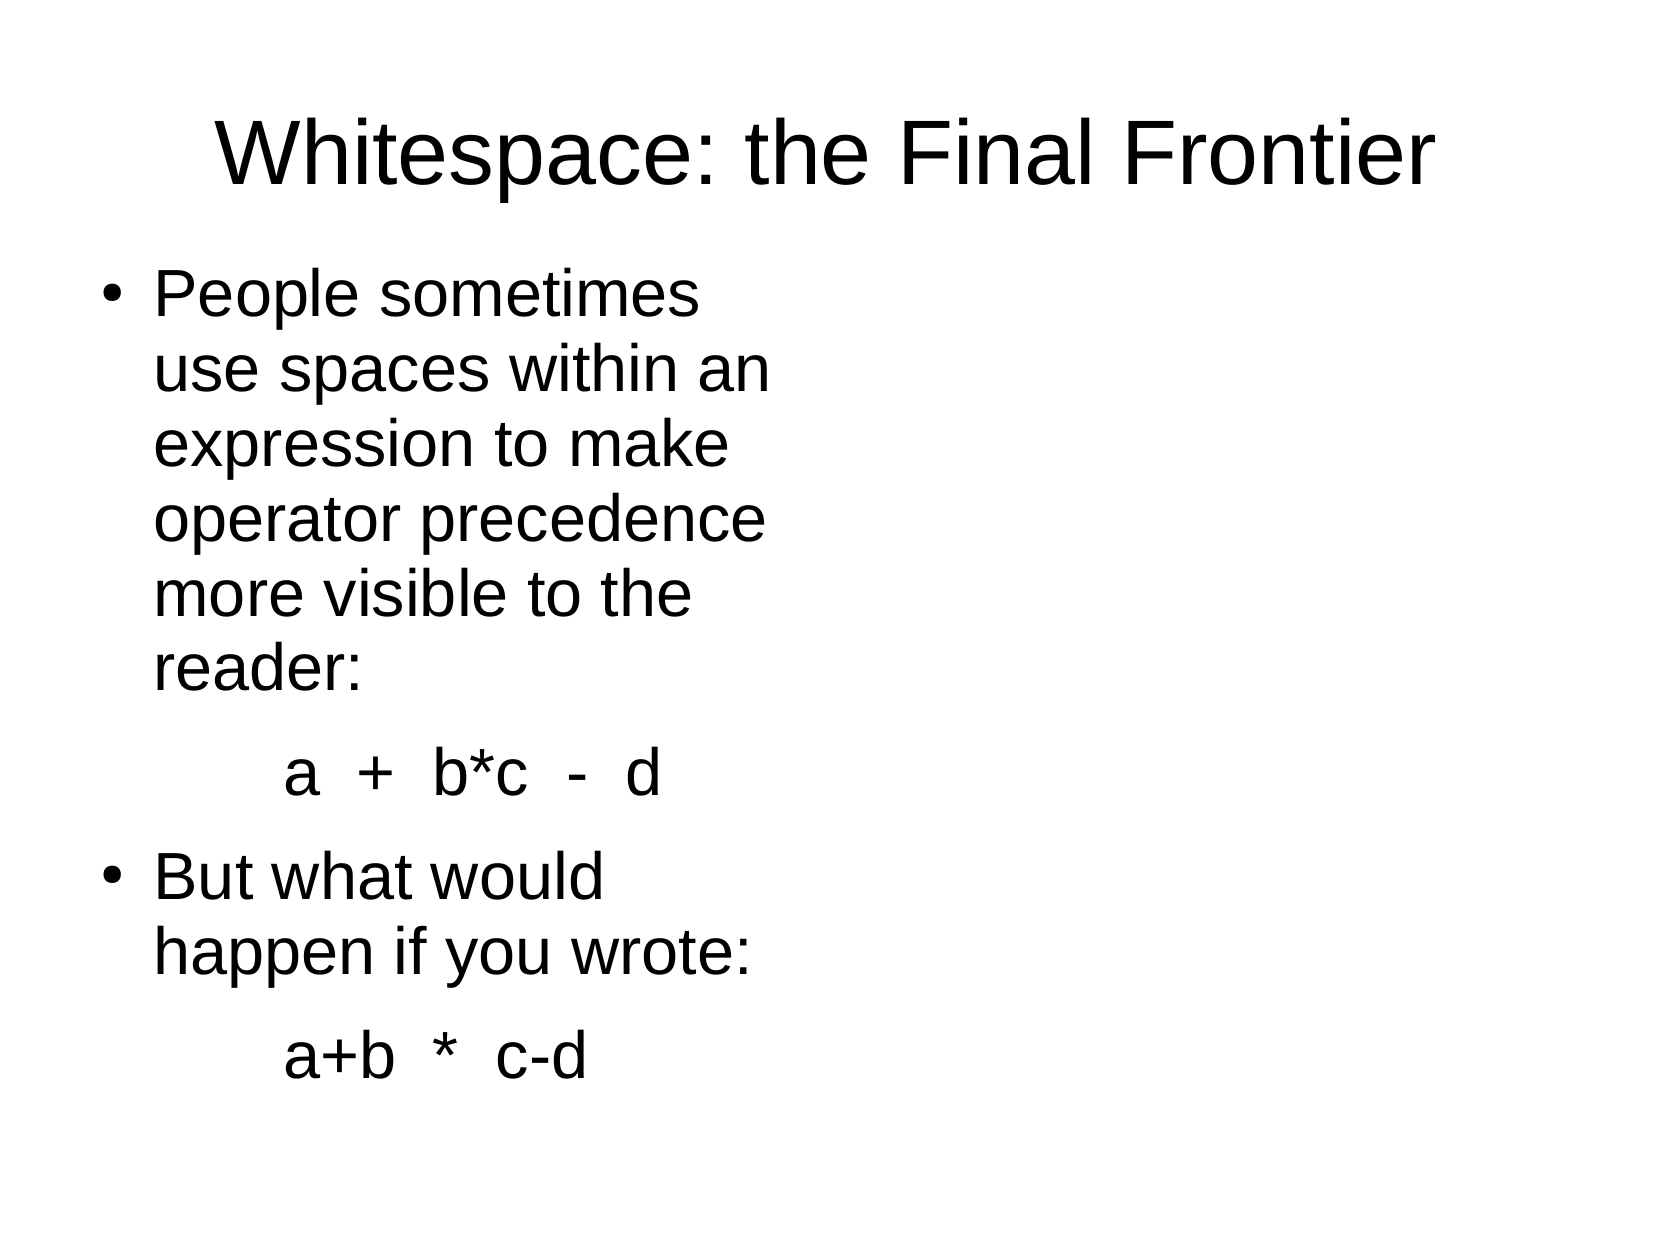

# Whitespace: the Final Frontier
People sometimes use spaces within an expression to make operator precedence more visible to the reader:
 a + b*c - d
But what would happen if you wrote:
 a+b * c-d